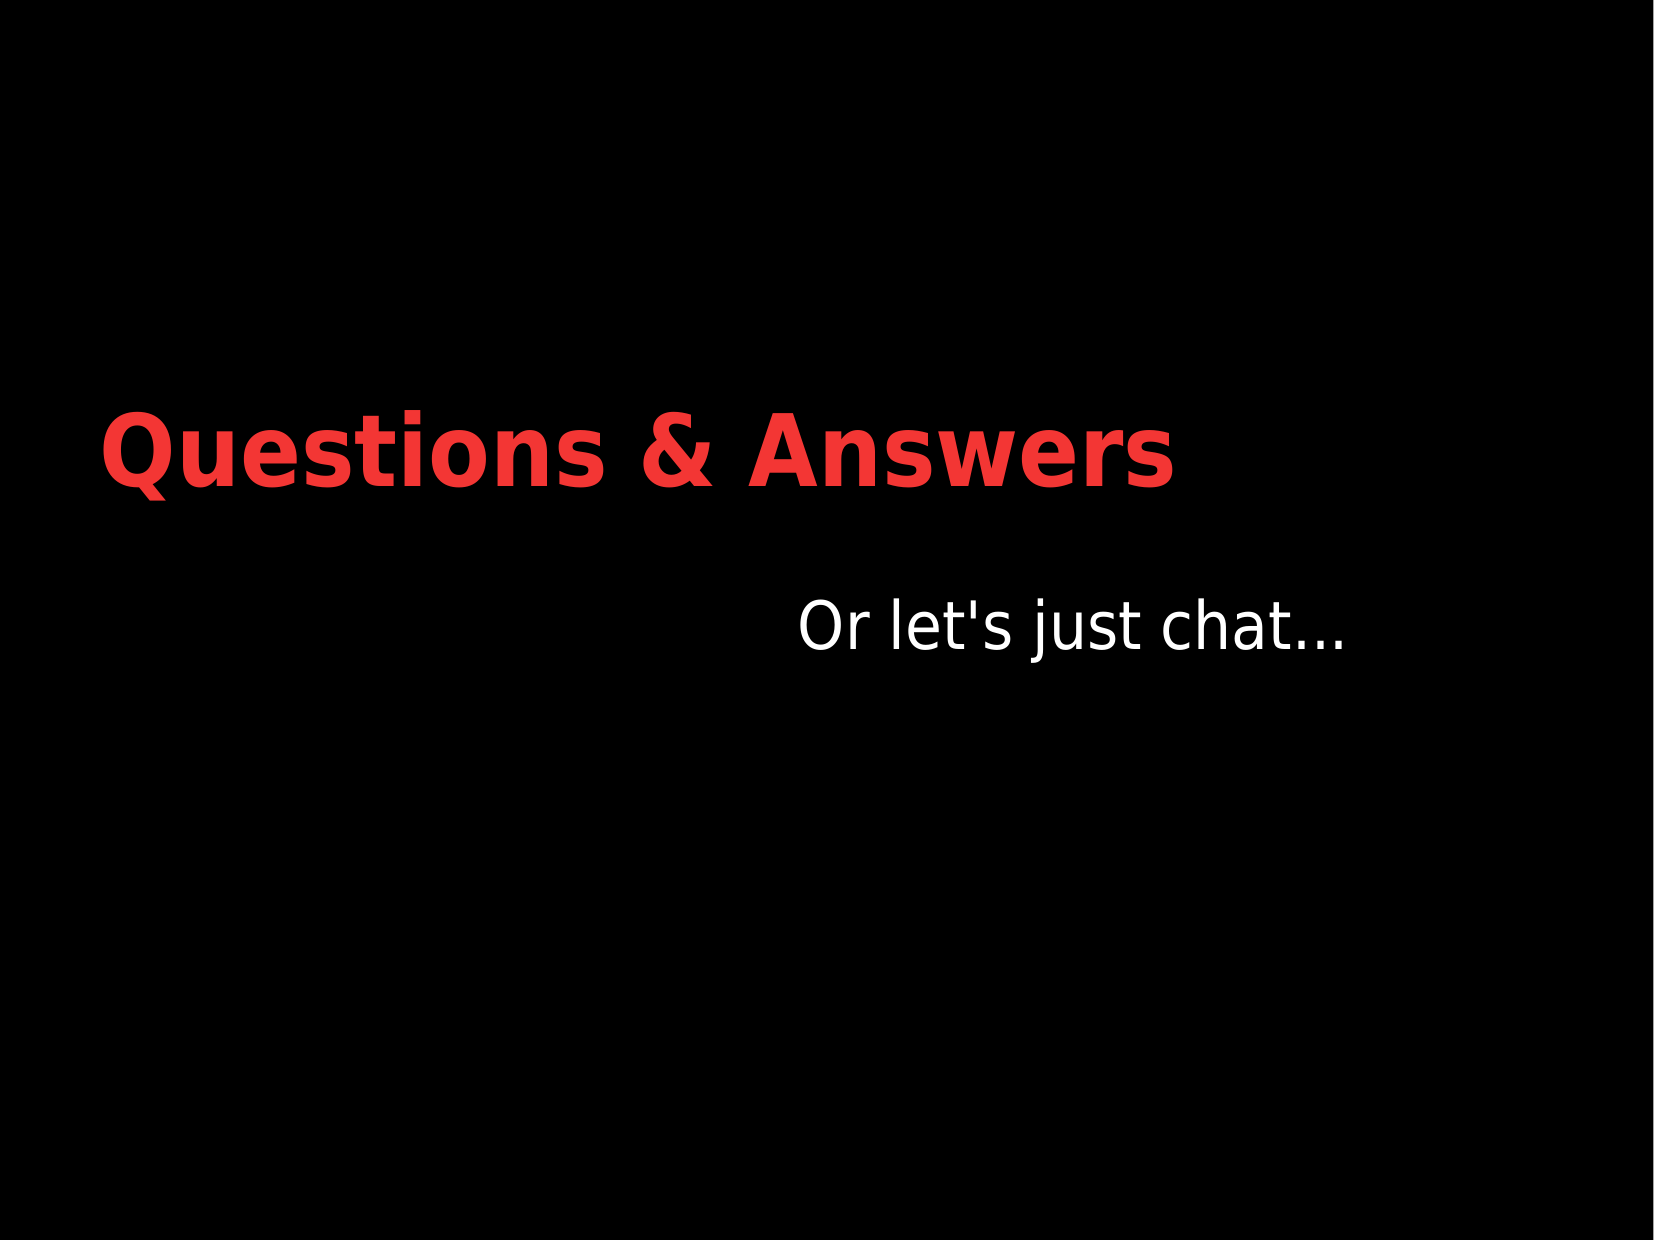

# Questions & Answers
 Or let's just chat...